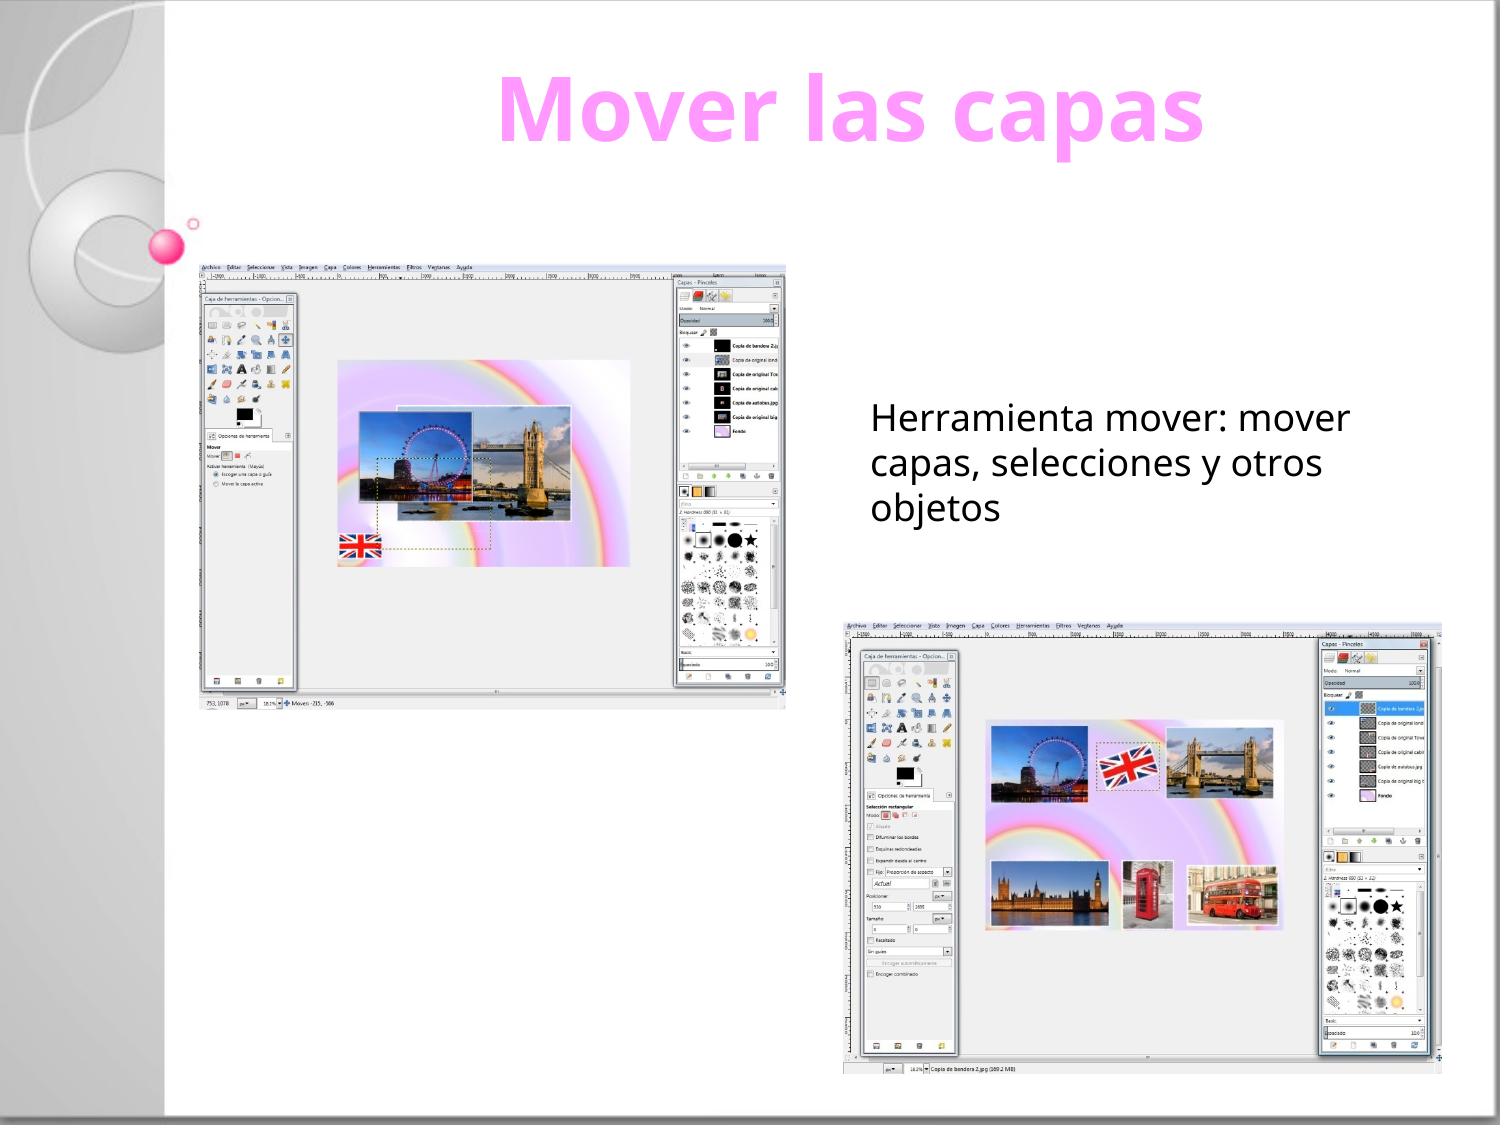

# Mover las capas
Herramienta mover: mover capas, selecciones y otros objetos